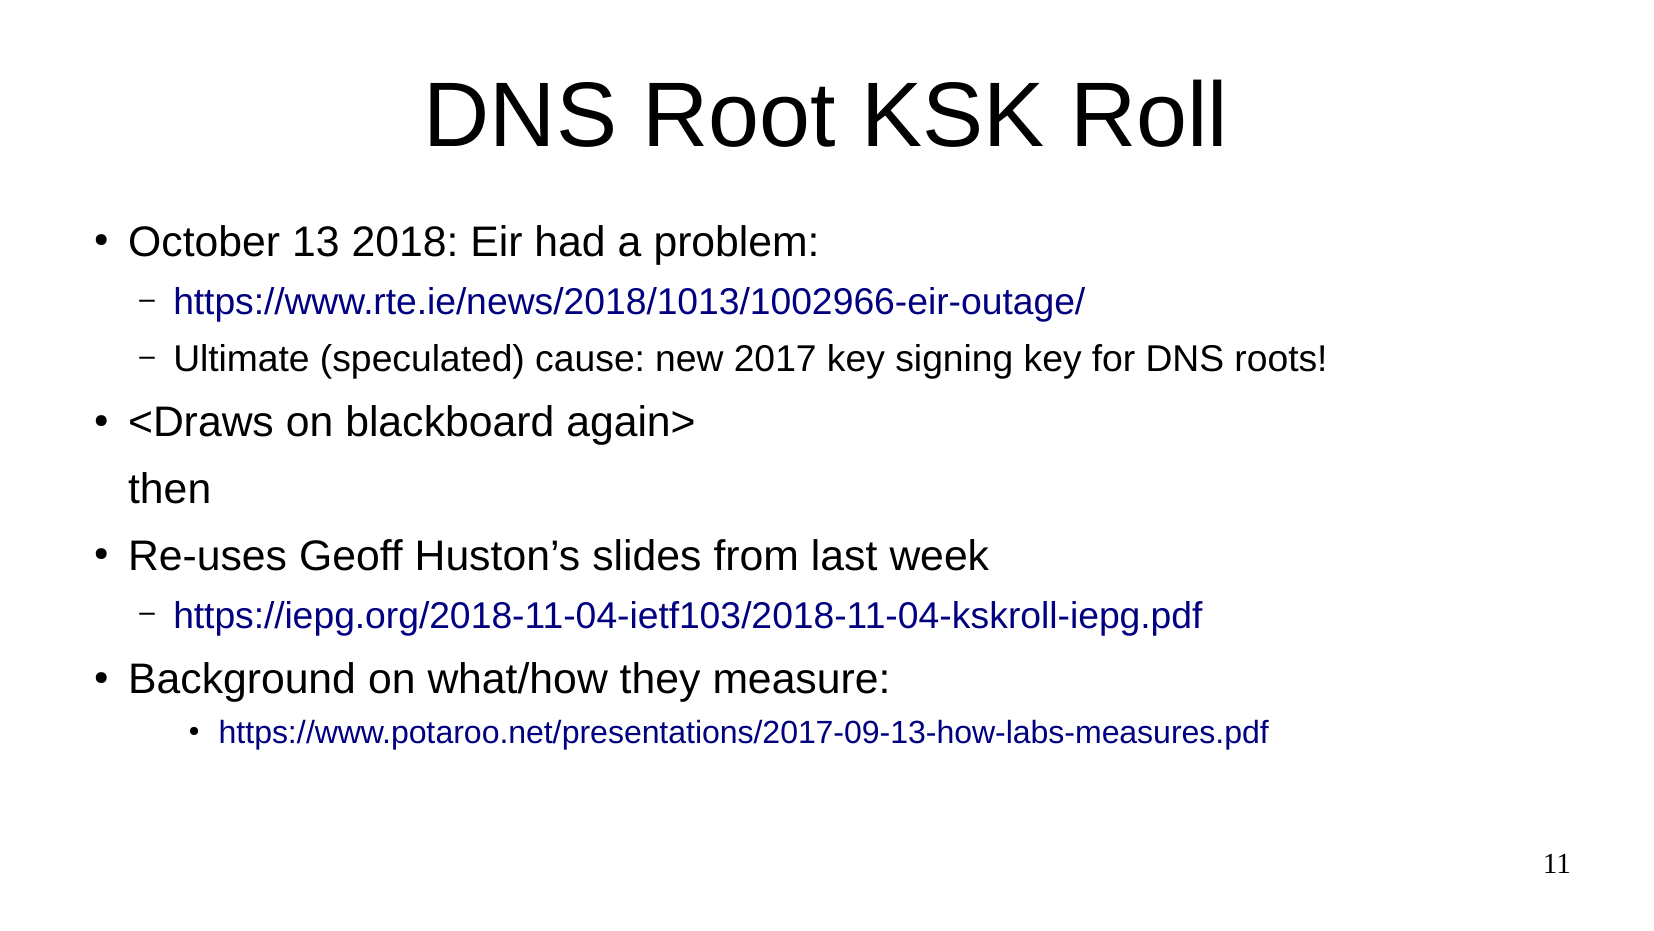

# DNS Root KSK Roll
October 13 2018: Eir had a problem:
https://www.rte.ie/news/2018/1013/1002966-eir-outage/
Ultimate (speculated) cause: new 2017 key signing key for DNS roots!
<Draws on blackboard again>
then
Re-uses Geoff Huston’s slides from last week
https://iepg.org/2018-11-04-ietf103/2018-11-04-kskroll-iepg.pdf
Background on what/how they measure:
https://www.potaroo.net/presentations/2017-09-13-how-labs-measures.pdf
11